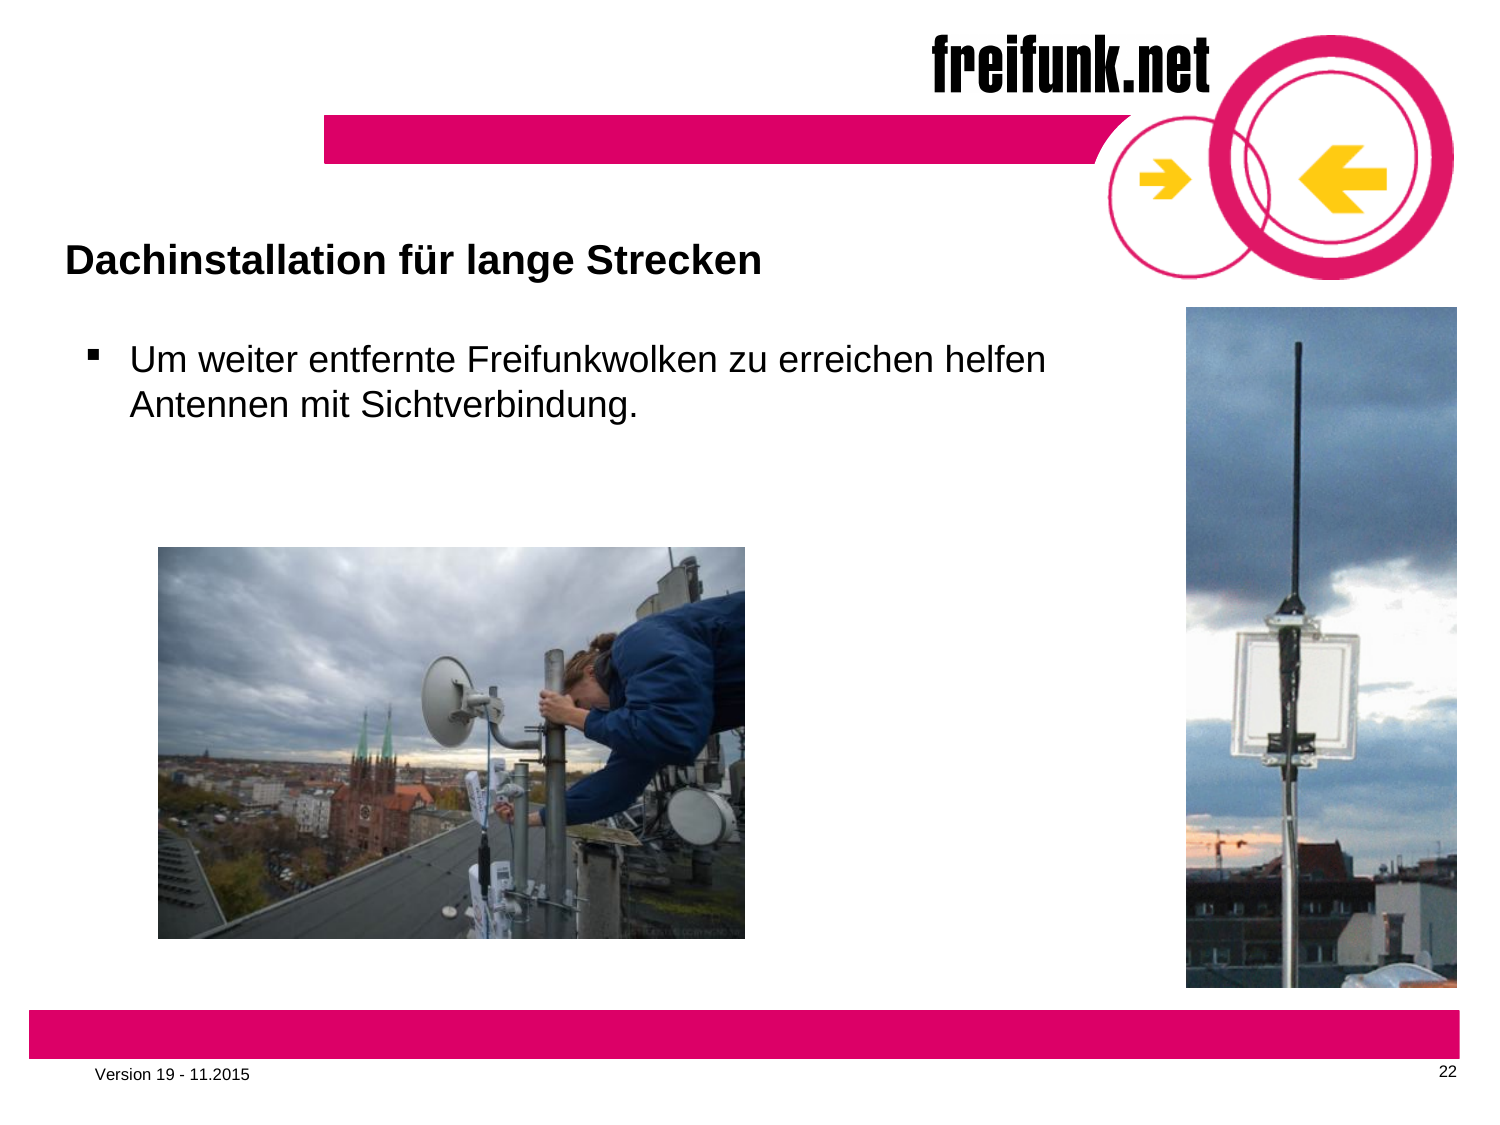

Dachinstallation für lange Strecken
Um weiter entfernte Freifunkwolken zu erreichen helfen Antennen mit Sichtverbindung.
22
Version 19 - 11.2015